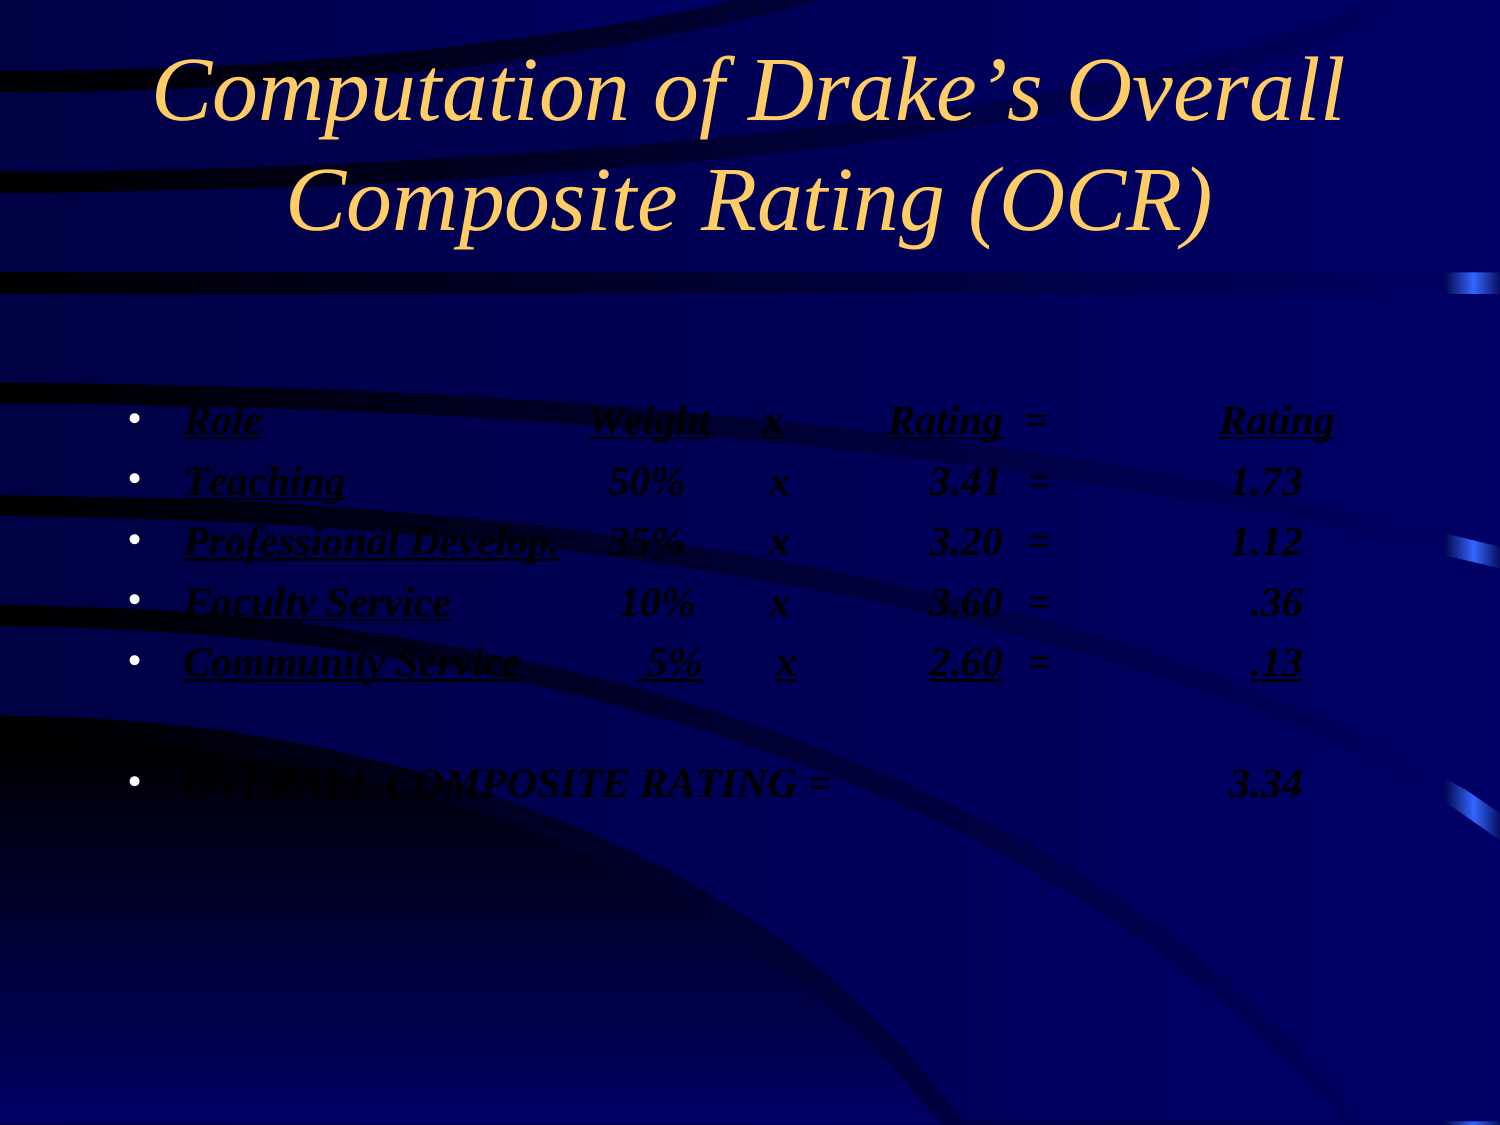

# Computation of Drake’s Overall Composite Rating (OCR)
Role			 Weight x	 Rating =	 Rating
Teaching		 50% x	 3.41	=	 1.73
Professional Develop.	 35% x	 3.20	=	 1.12
Faculty Service	 10% x	 3.60	=	 .36
Community Service 5% x	 2.60	=	 .13
OVERALL COMPOSITE RATING =			 3.34